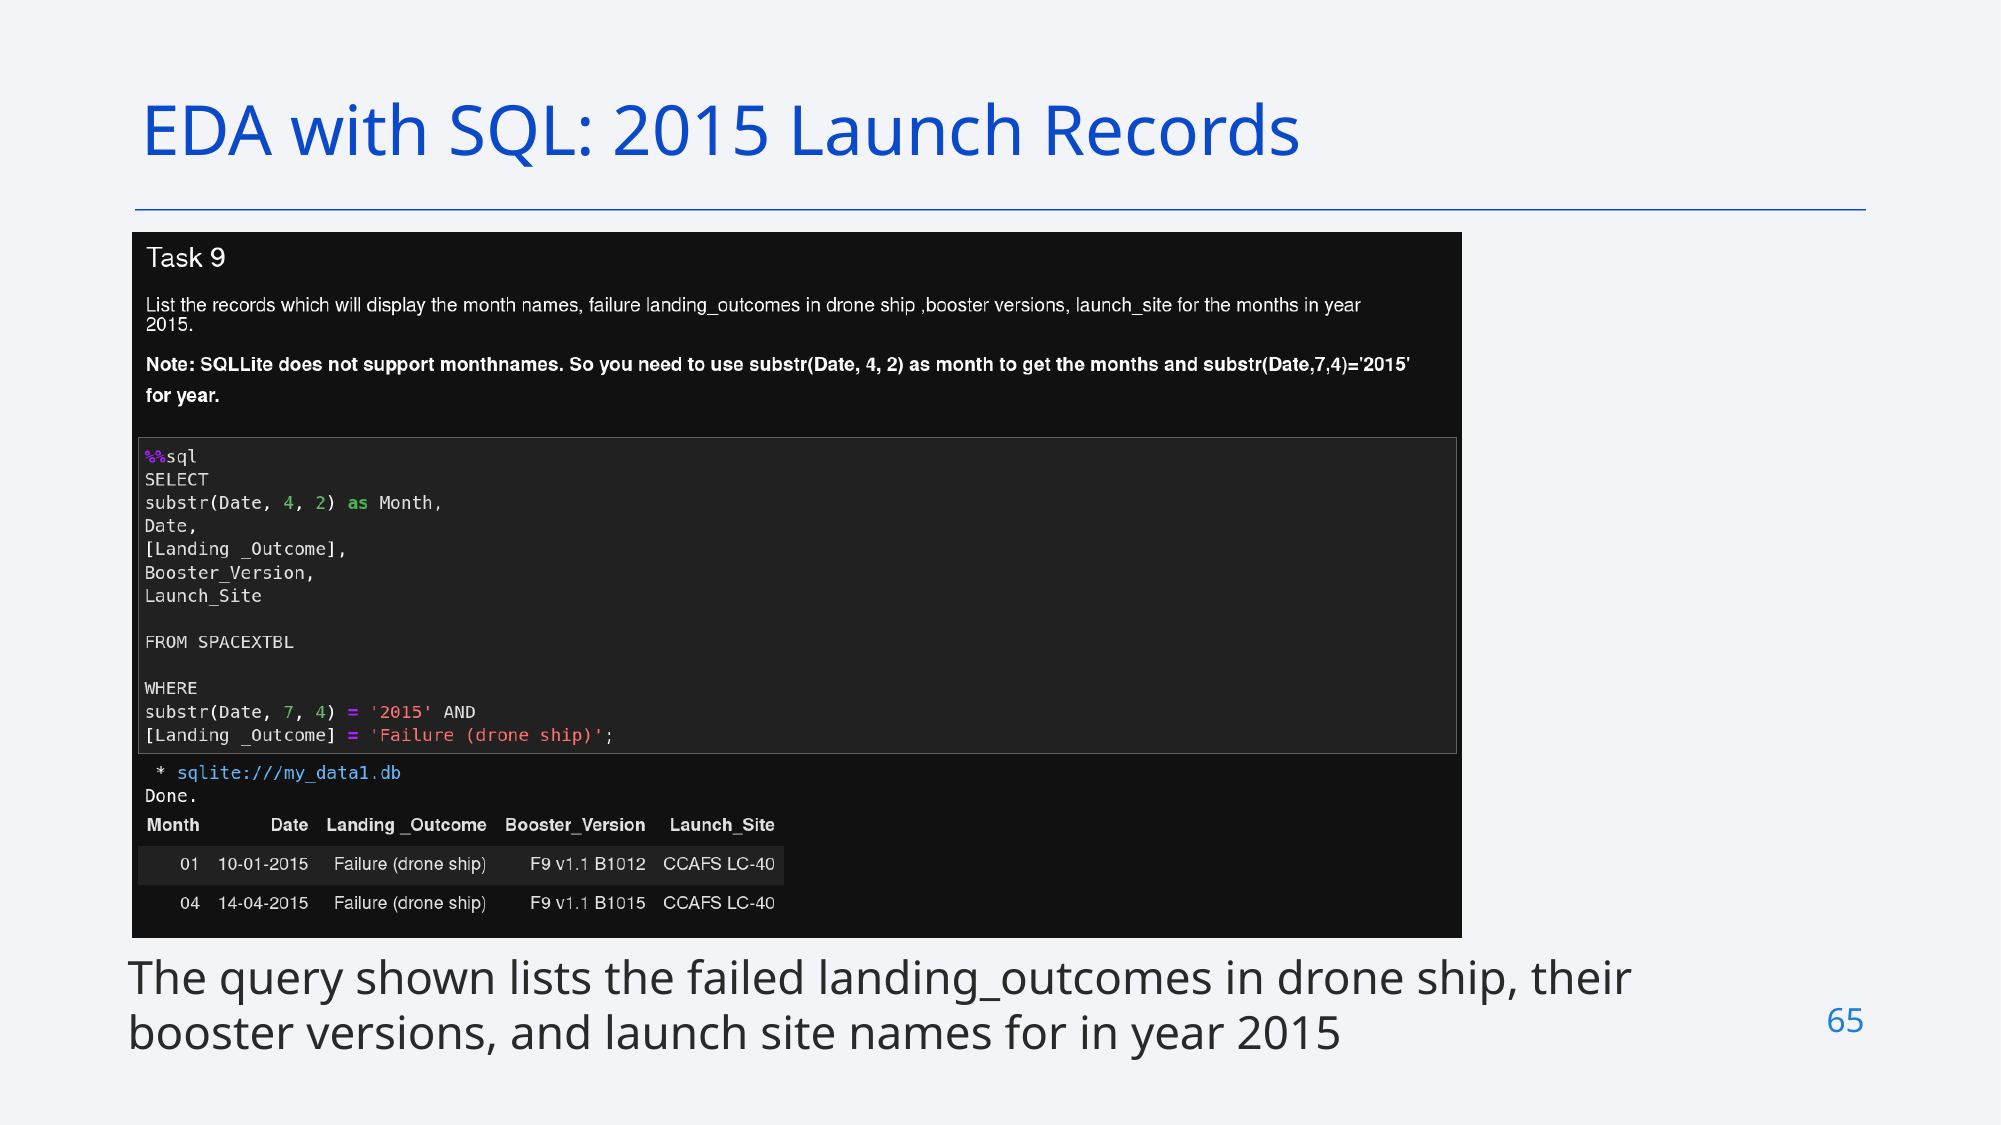

EDA with SQL: 2015 Launch Records
# The query shown lists the failed landing_outcomes in drone ship, their booster versions, and launch site names for in year 2015
65